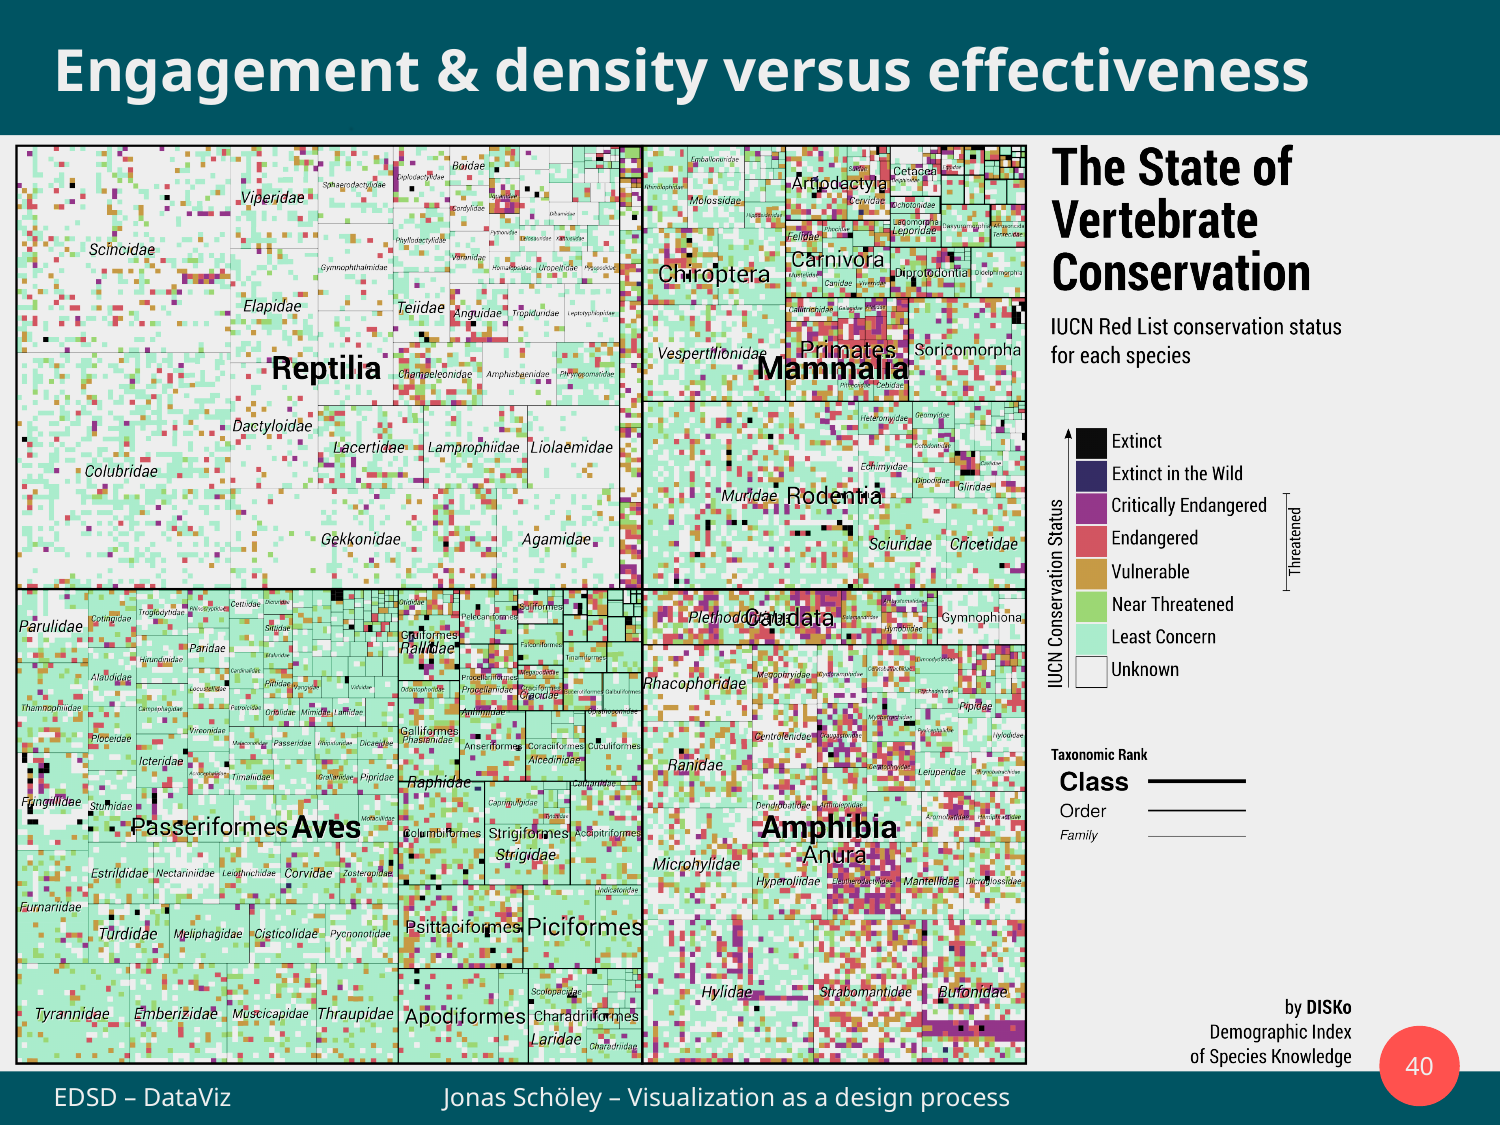

# Engagement & density versus effectiveness
40
EDSD – DataViz
Jonas Schöley – Visualization as a design process